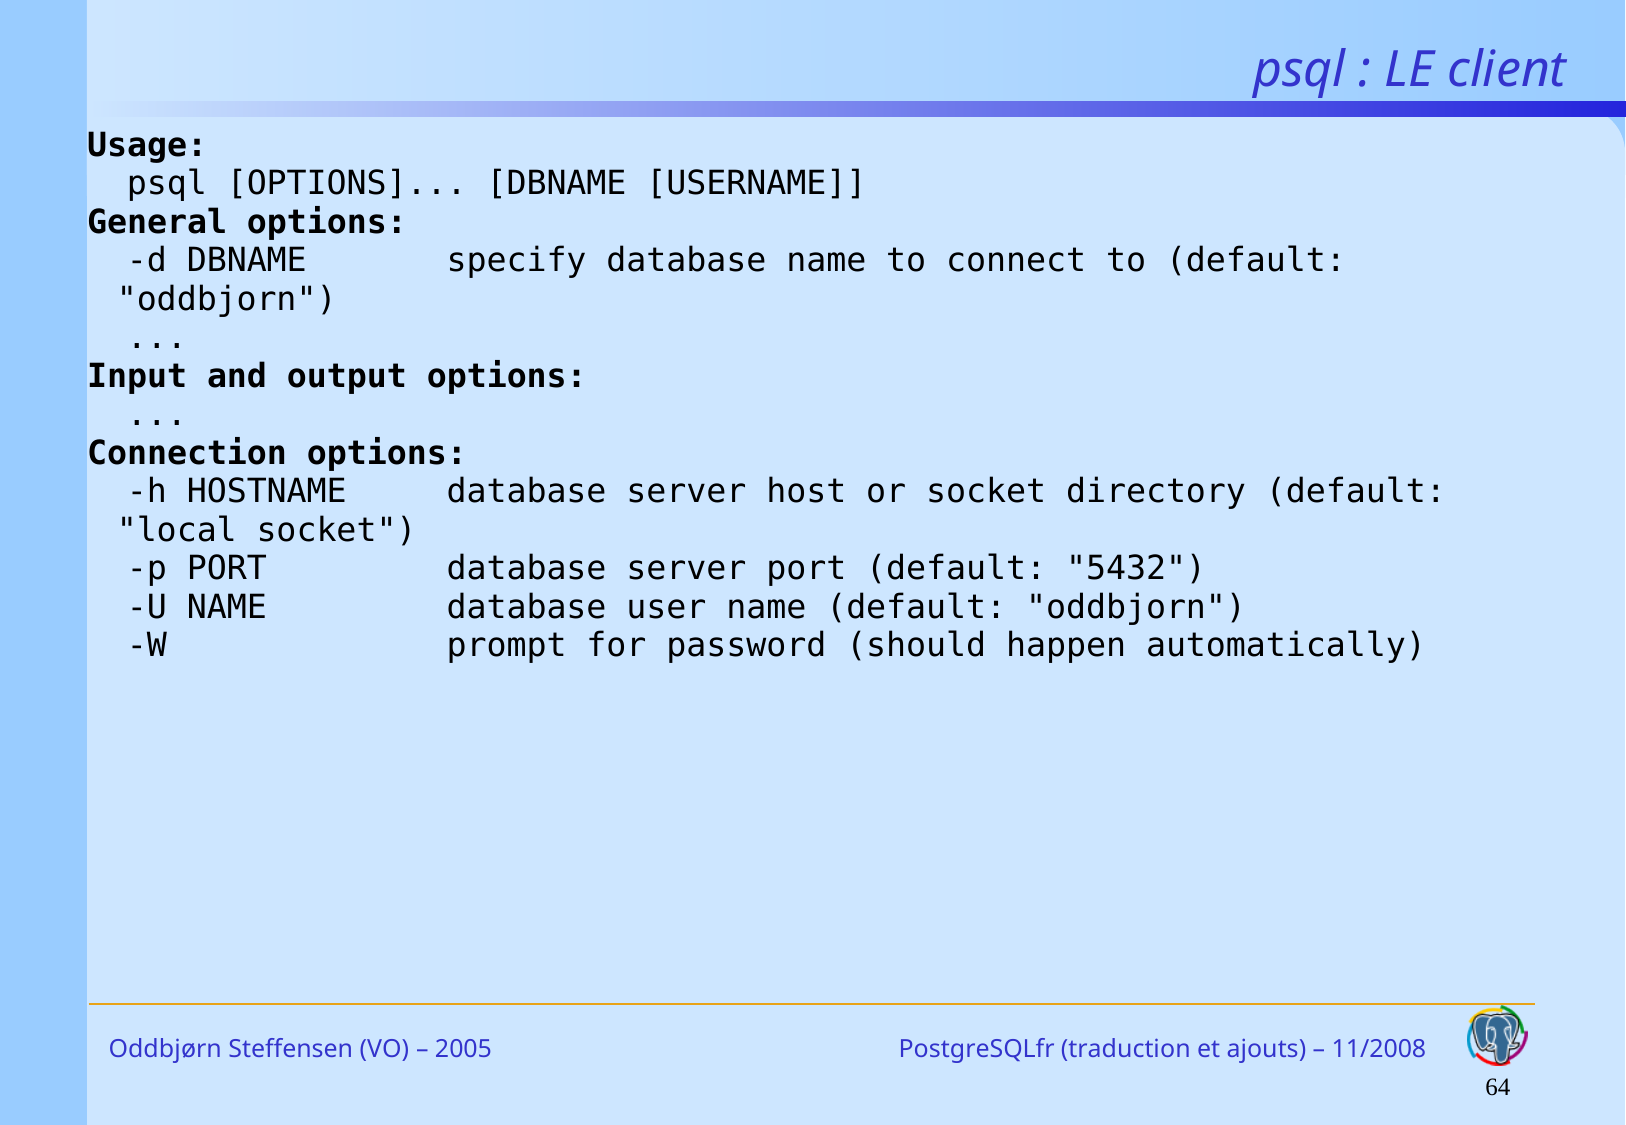

# psql : LE client
Usage:
 psql [OPTIONS]... [DBNAME [USERNAME]]
General options:
 -d DBNAME specify database name to connect to (default: "oddbjorn")
 ...
Input and output options:
 ...
Connection options:
 -h HOSTNAME database server host or socket directory (default: "local socket")
 -p PORT database server port (default: "5432")
 -U NAME database user name (default: "oddbjorn")
 -W prompt for password (should happen automatically)